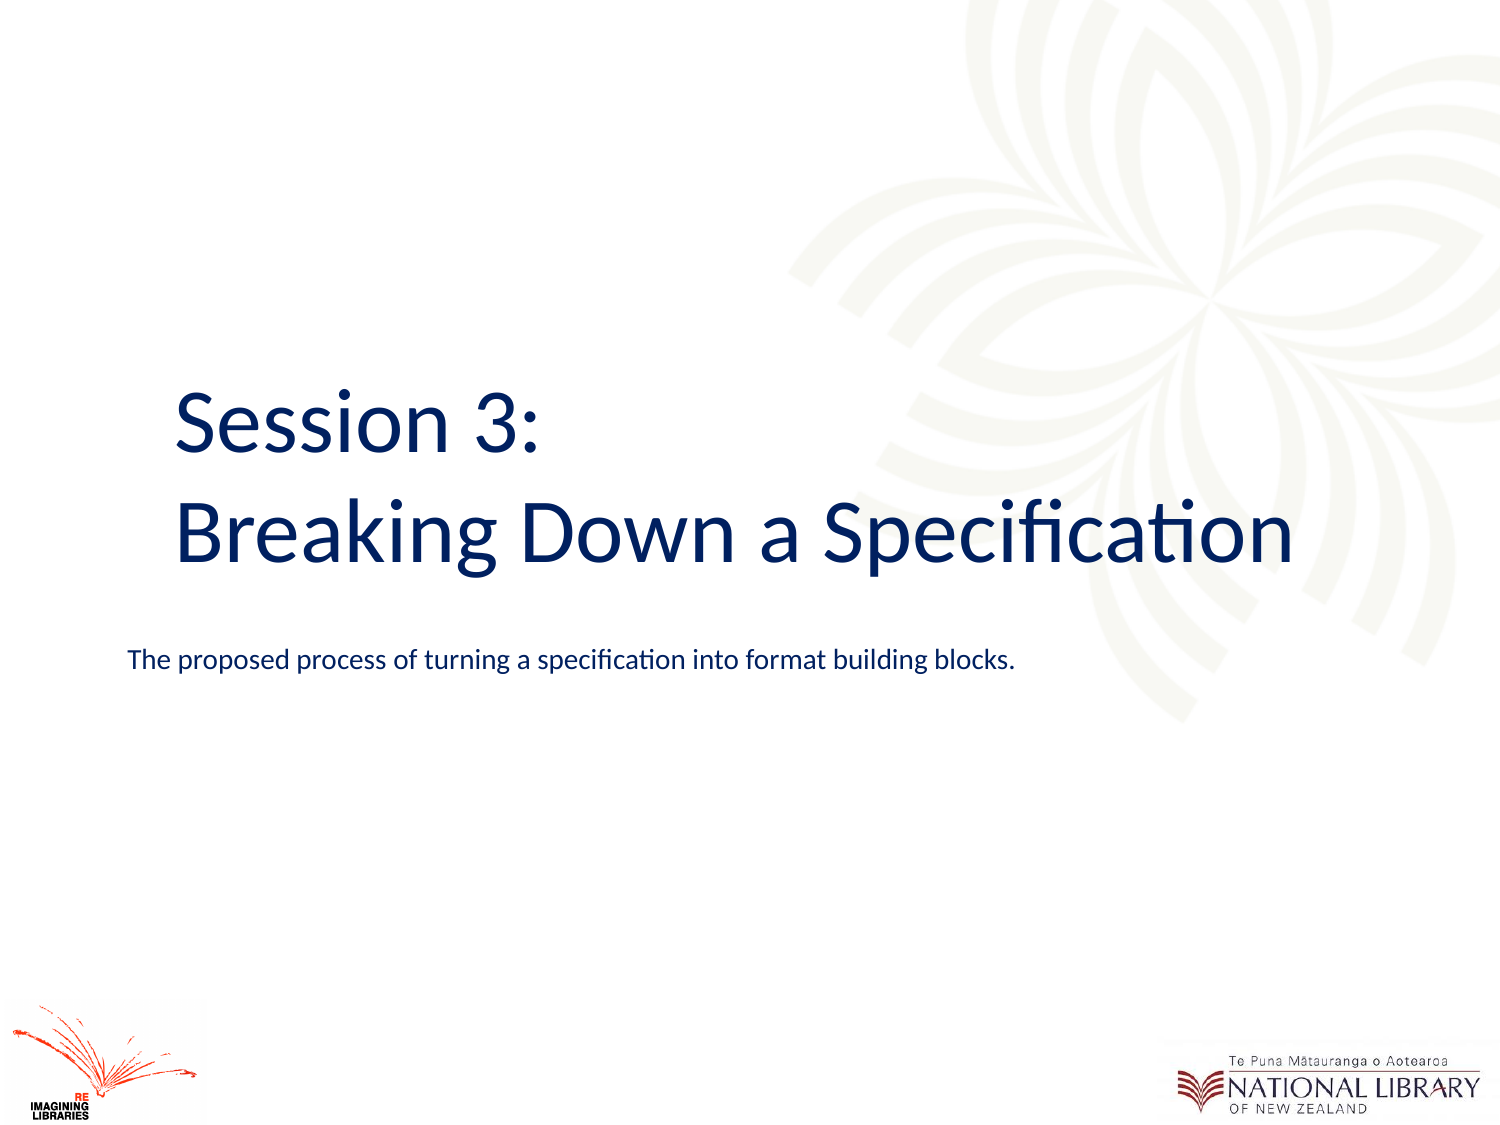

# Session 3: Breaking Down a Specification
The proposed process of turning a specification into format building blocks.